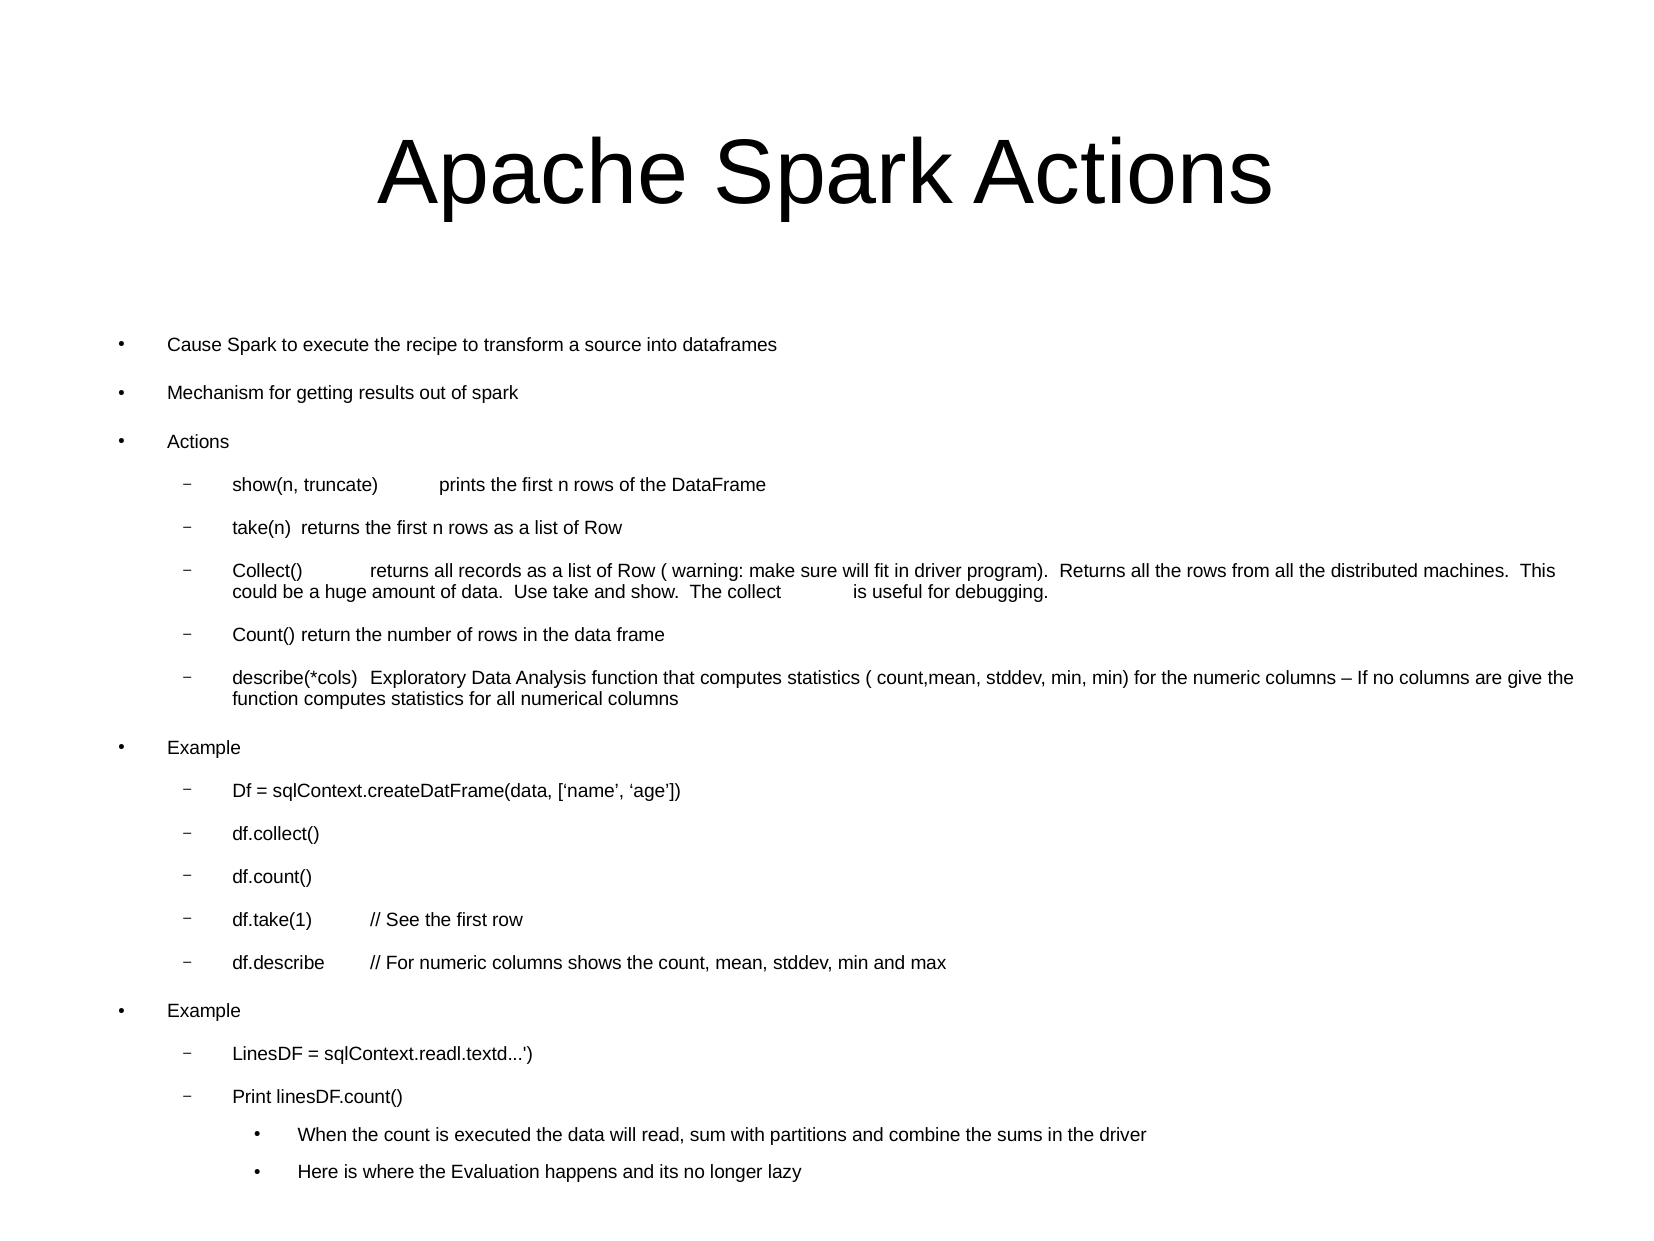

# Apache Spark Actions
Cause Spark to execute the recipe to transform a source into dataframes
Mechanism for getting results out of spark
Actions
show(n, truncate)			prints the first n rows of the DataFrame
take(n)					returns the first n rows as a list of Row
Collect()				returns all records as a list of Row ( warning: make sure will fit in driver program). Returns all the rows from all the distributed machines. This could be a huge amount of data. Use take and show. The collect 					is useful for debugging.
Count()					return the number of rows in the data frame
describe(*cols)				Exploratory Data Analysis function that computes statistics ( count,mean, stddev, min, min) for the numeric columns – If no columns are give the function computes statistics for all numerical columns
Example
Df = sqlContext.createDatFrame(data, [‘name’, ‘age’])
df.collect()
df.count()
df.take(1)				// See the first row
df.describe				// For numeric columns shows the count, mean, stddev, min and max
Example
LinesDF = sqlContext.readl.textd...')
Print linesDF.count()
When the count is executed the data will read, sum with partitions and combine the sums in the driver
Here is where the Evaluation happens and its no longer lazy